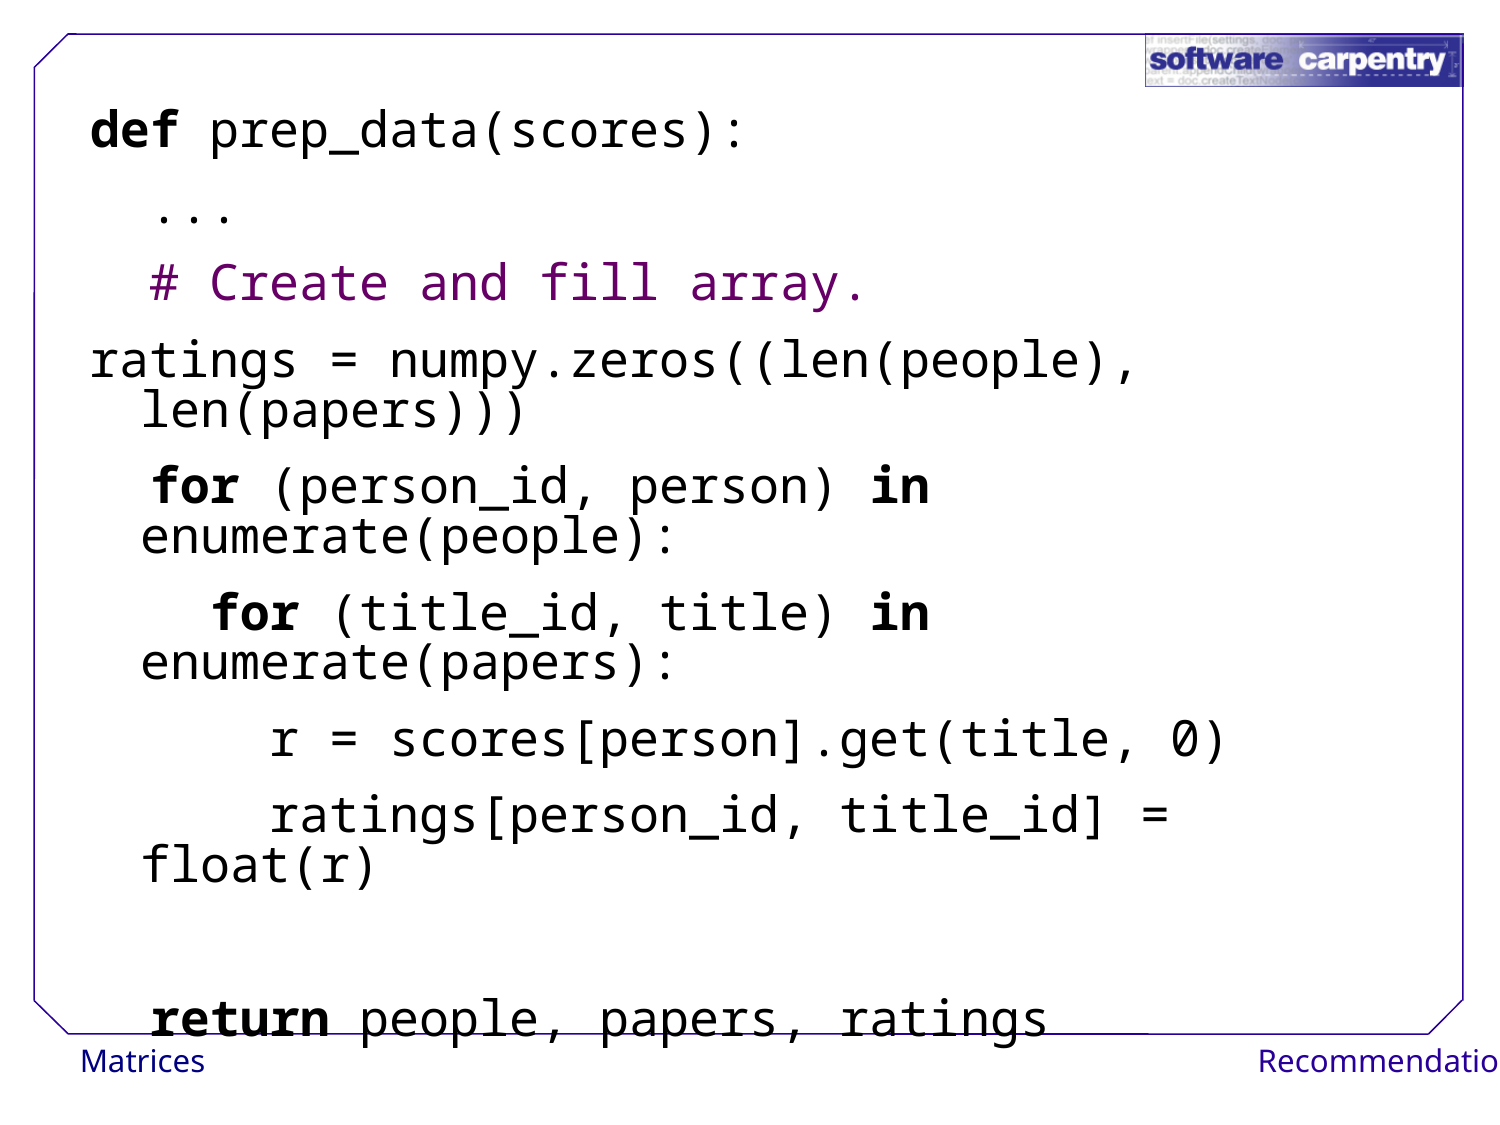

# def prep_data(scores):
 ...
 # Create and fill array.
ratings = numpy.zeros((len(people), len(papers)))
 for (person_id, person) in enumerate(people):
 for (title_id, title) in enumerate(papers):
 r = scores[person].get(title, 0)
 ratings[person_id, title_id] = float(r)
 return people, papers, ratings